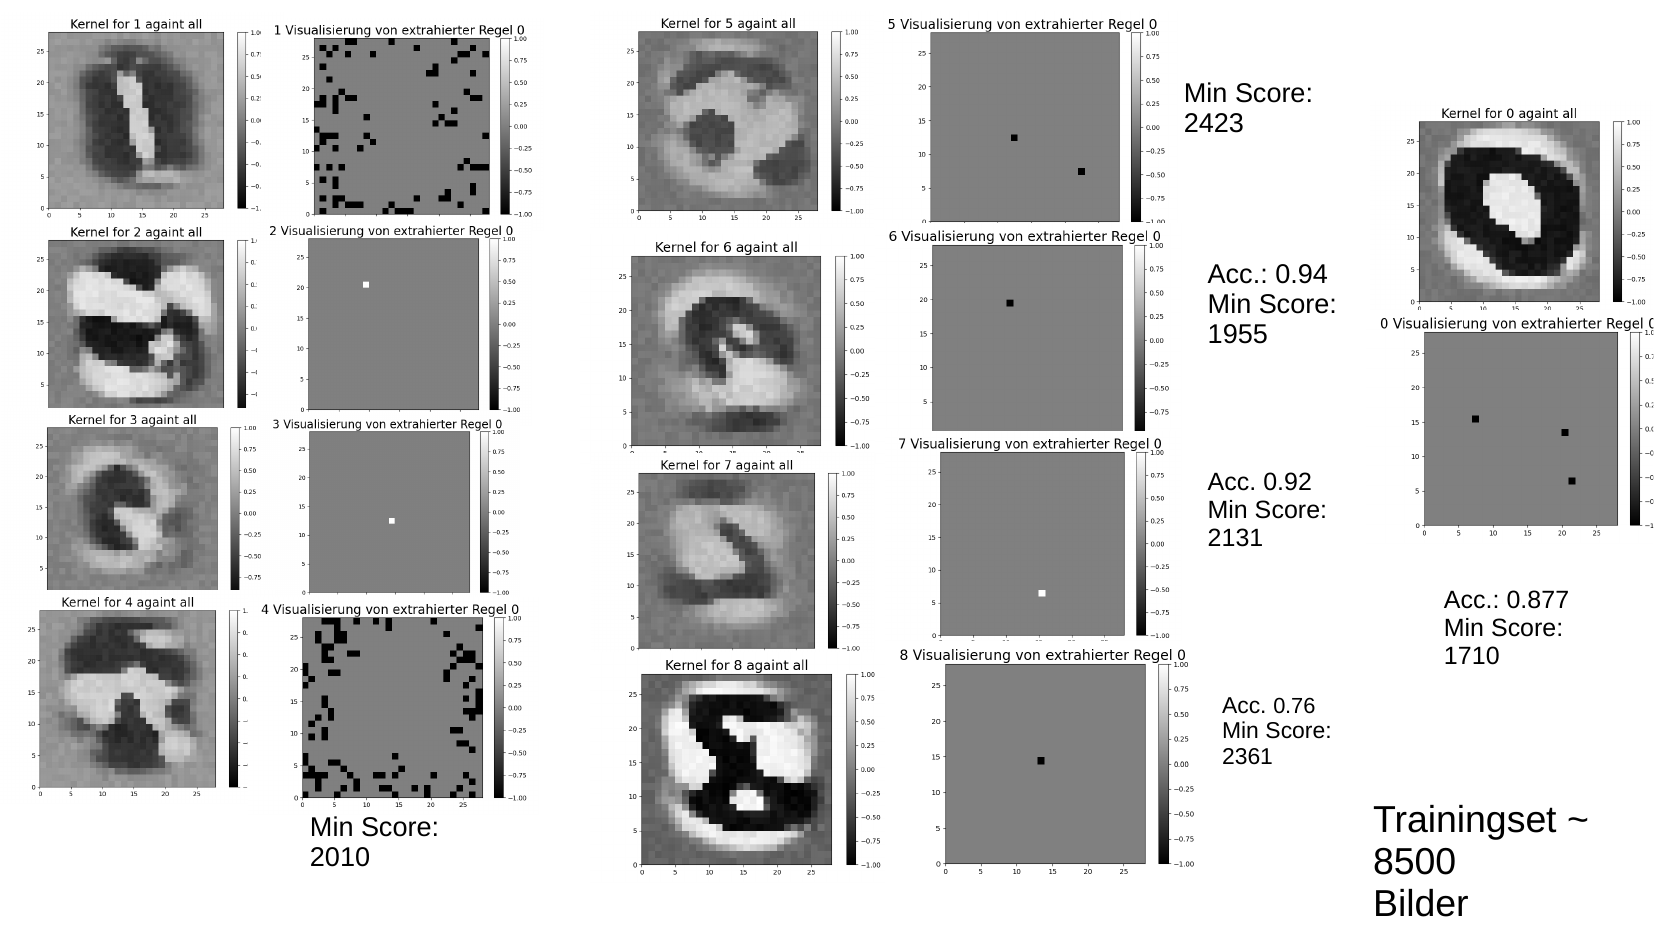

Min Score: 2423
Acc.: 0.94
Min Score: 1955
Acc. 0.92
Min Score: 2131
Acc.: 0.877
Min Score: 1710
Acc. 0.76
Min Score:
2361
Trainingset ~ 8500
Bilder
Min Score: 2010